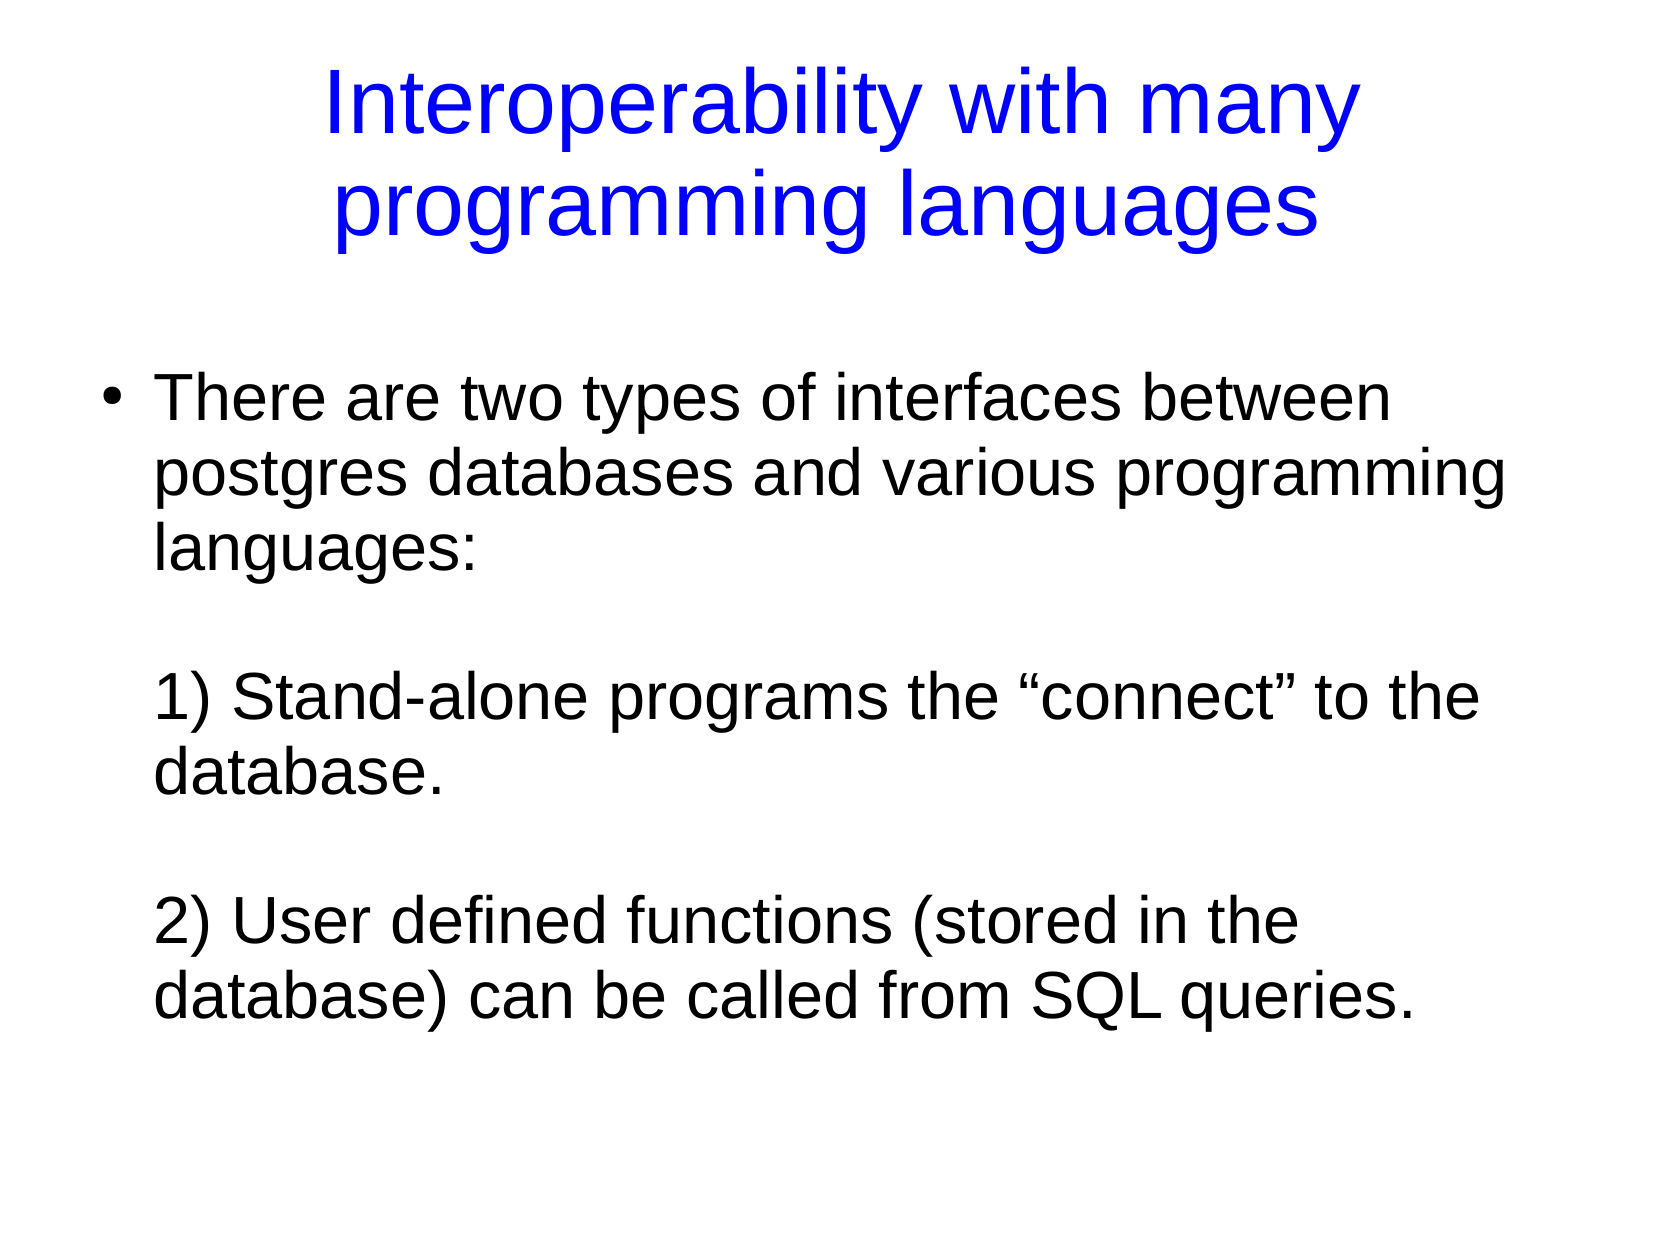

# Interoperability with many programming languages
There are two types of interfaces between postgres databases and various programming languages:
1) Stand-alone programs the “connect” to the database.
2) User defined functions (stored in the database) can be called from SQL queries.